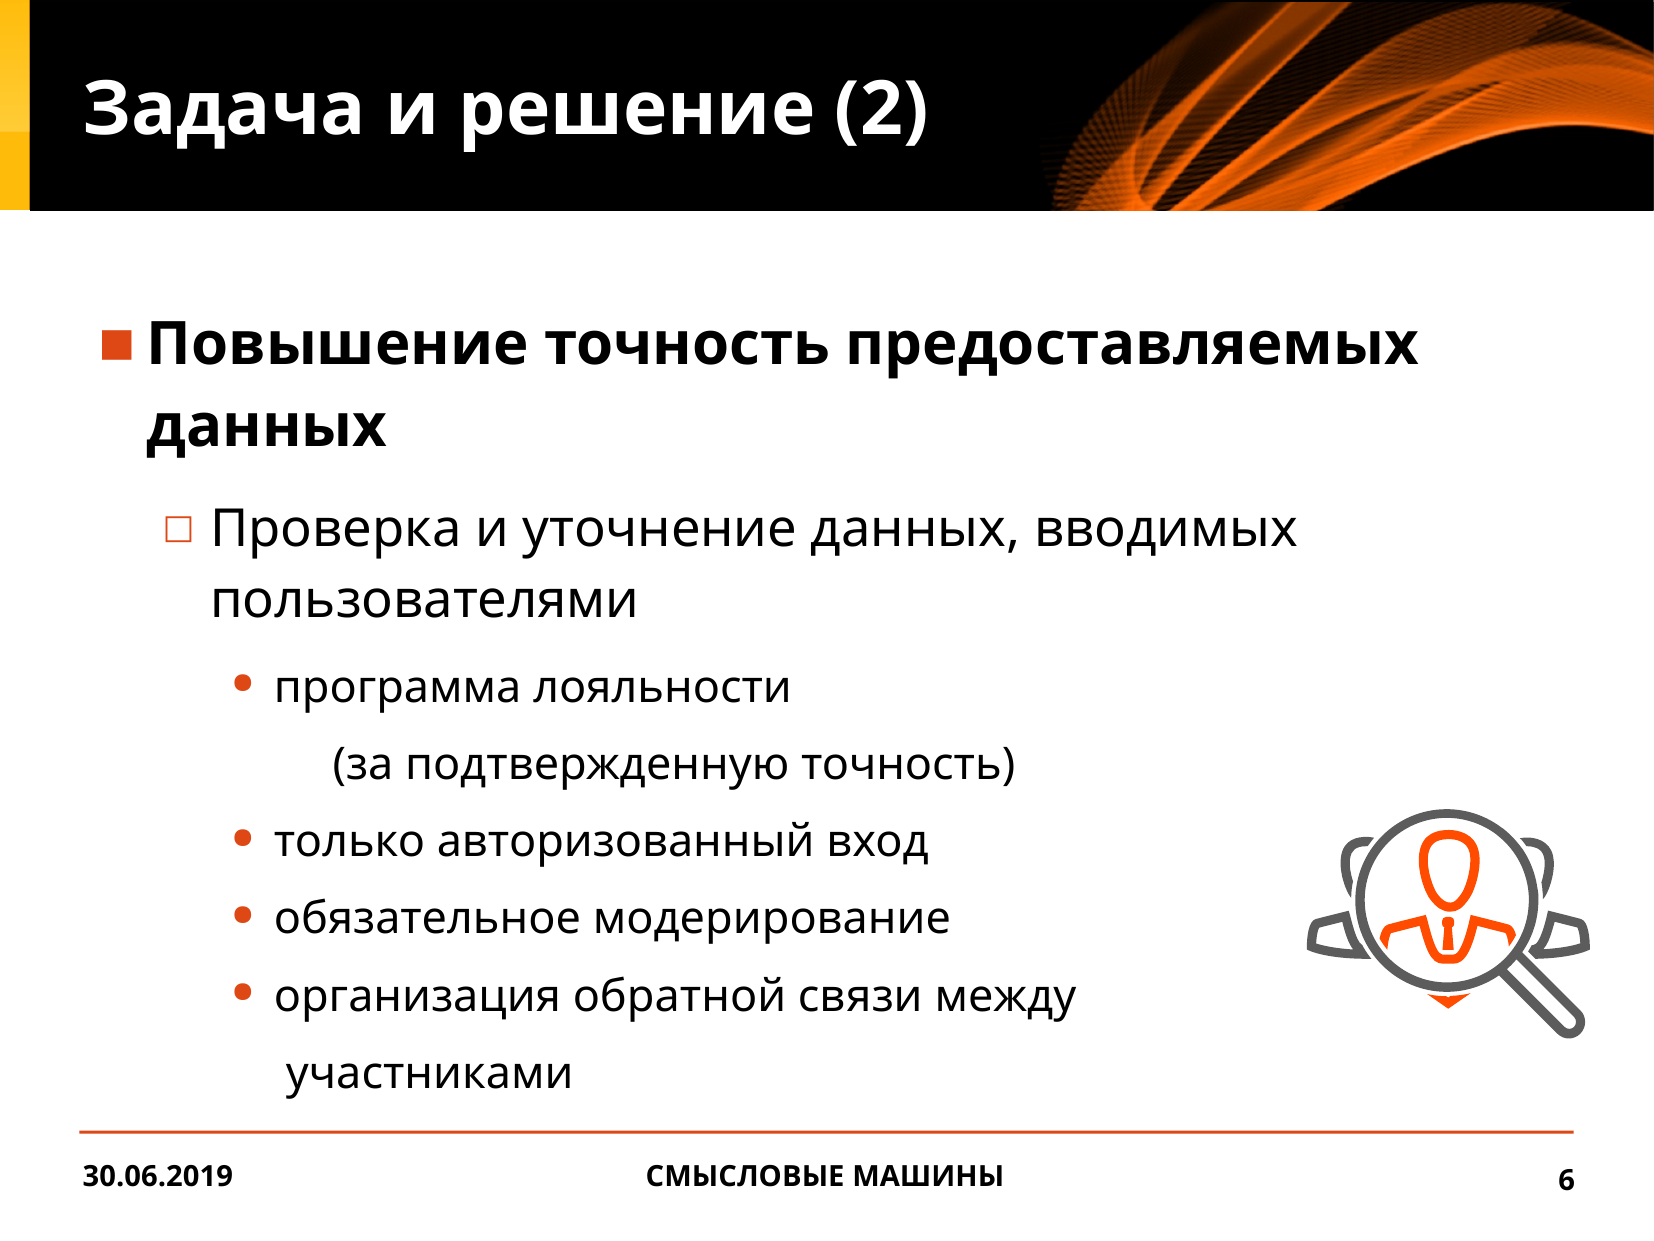

# Задача и решение (2)
Повышение точность предоставляемых данных
Проверка и уточнение данных, вводимых пользователями
программа лояльности
 (за подтвержденную точность)
только авторизованный вход
обязательное модерирование
организация обратной связи между
 участниками